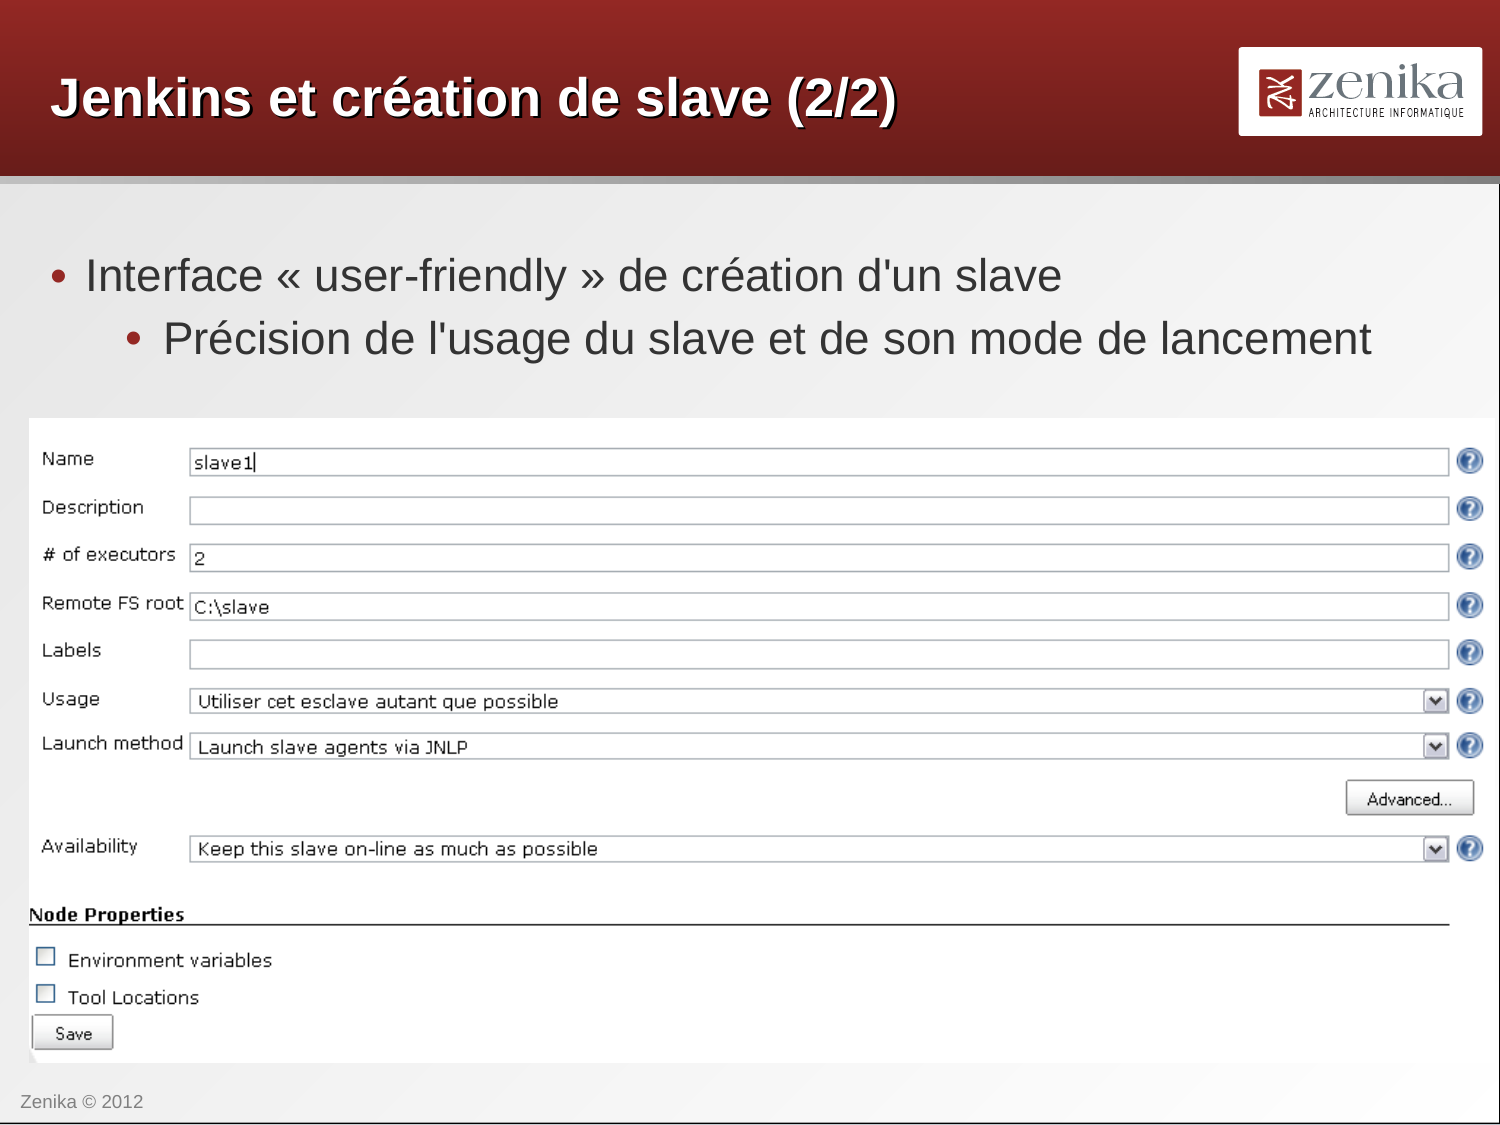

# Jenkins et création de slave (2/2)
Interface « user-friendly » de création d'un slave
Précision de l'usage du slave et de son mode de lancement